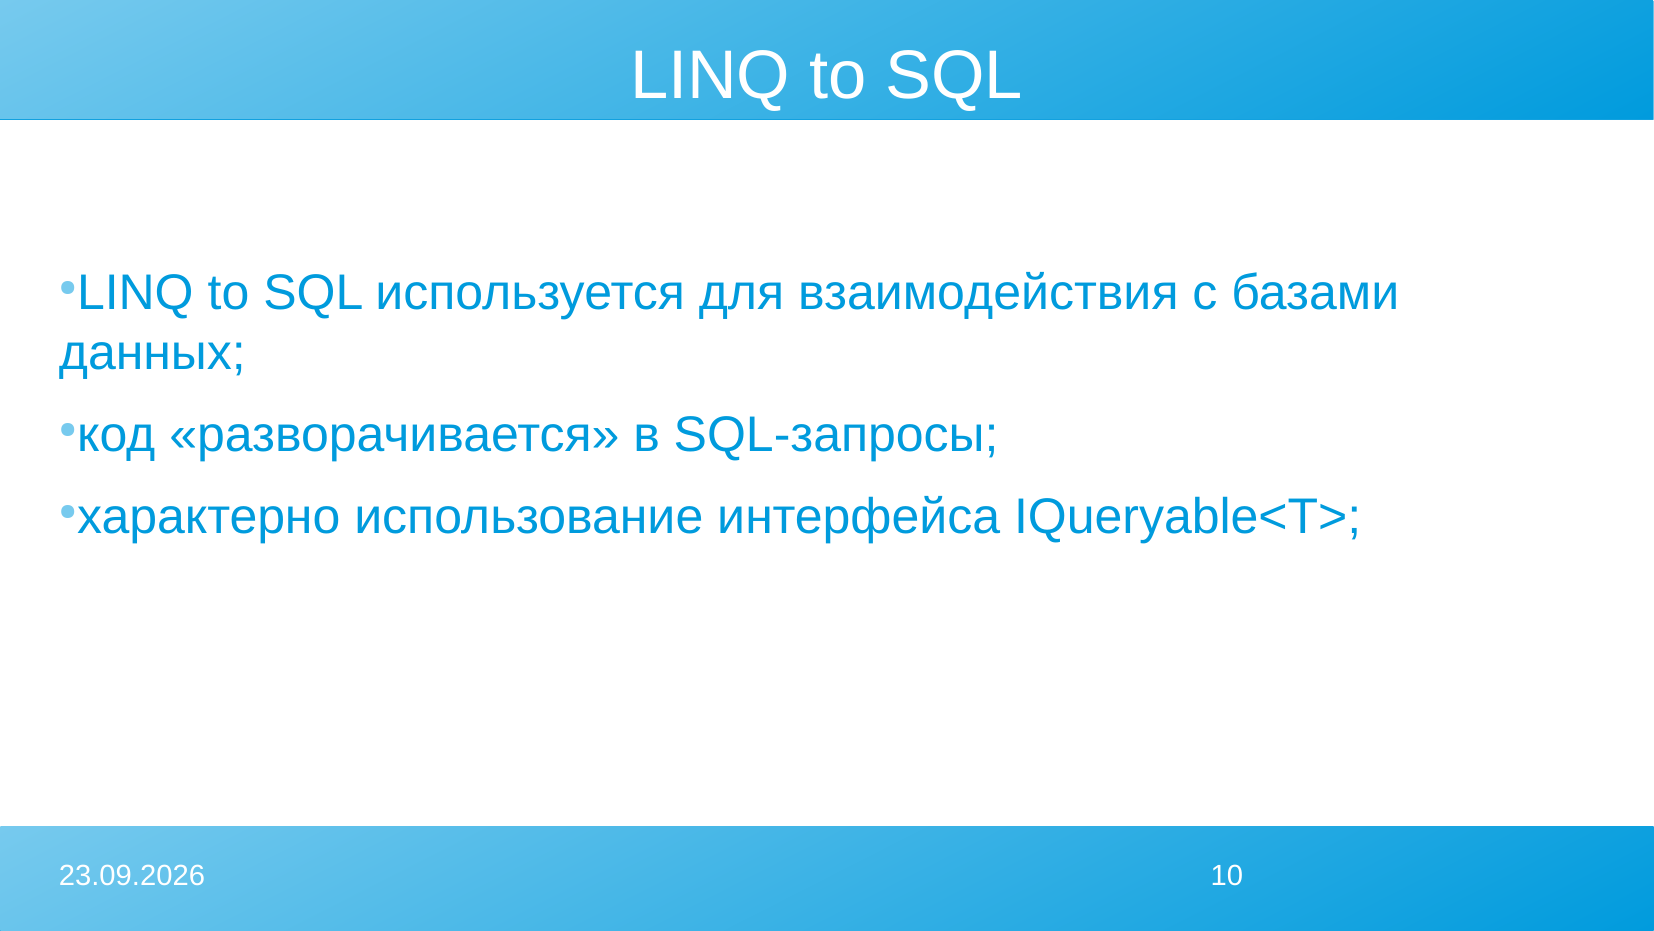

# LINQ to SQL
LINQ to SQL используется для взаимодействия с базами данных;
код «разворачивается» в SQL-запросы;
характерно использование интерфейса IQueryable<T>;